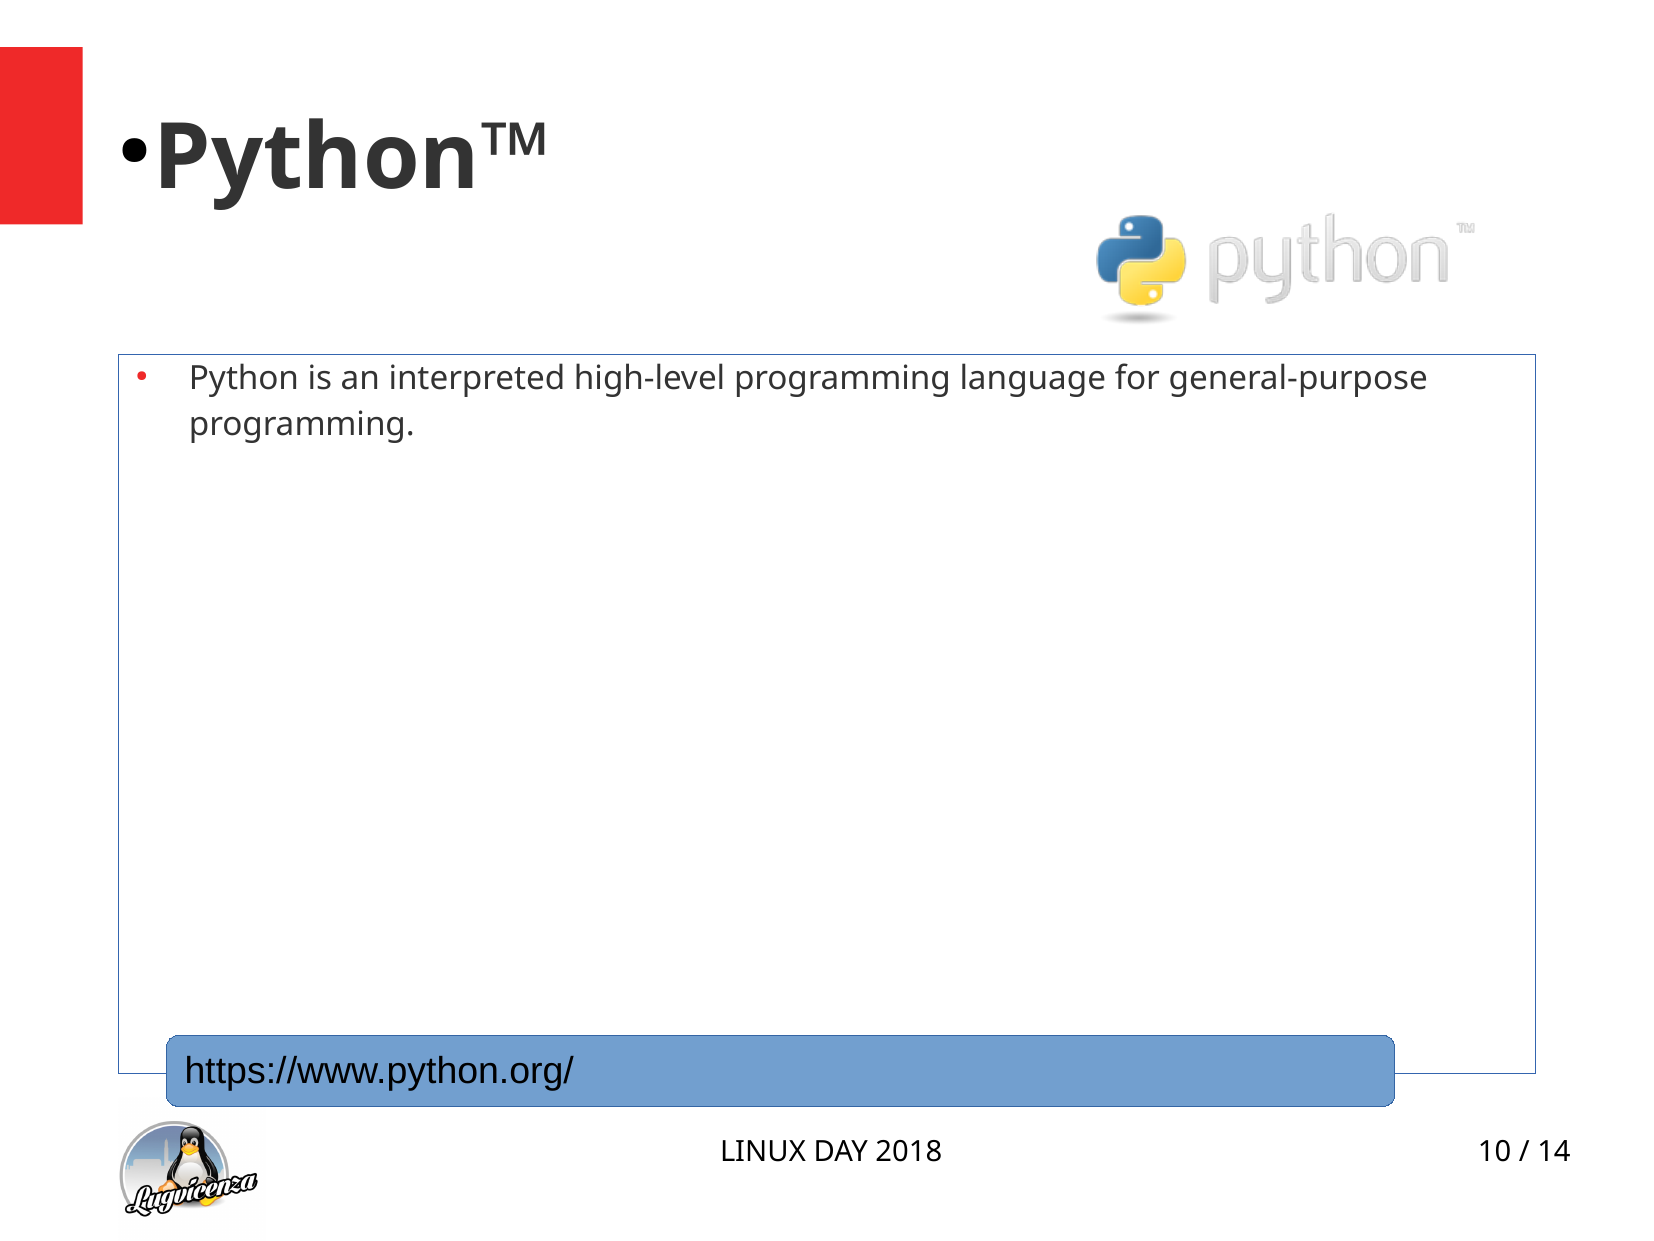

# Python™
Python is an interpreted high-level programming language for general-purpose programming.
https://www.python.org/
10